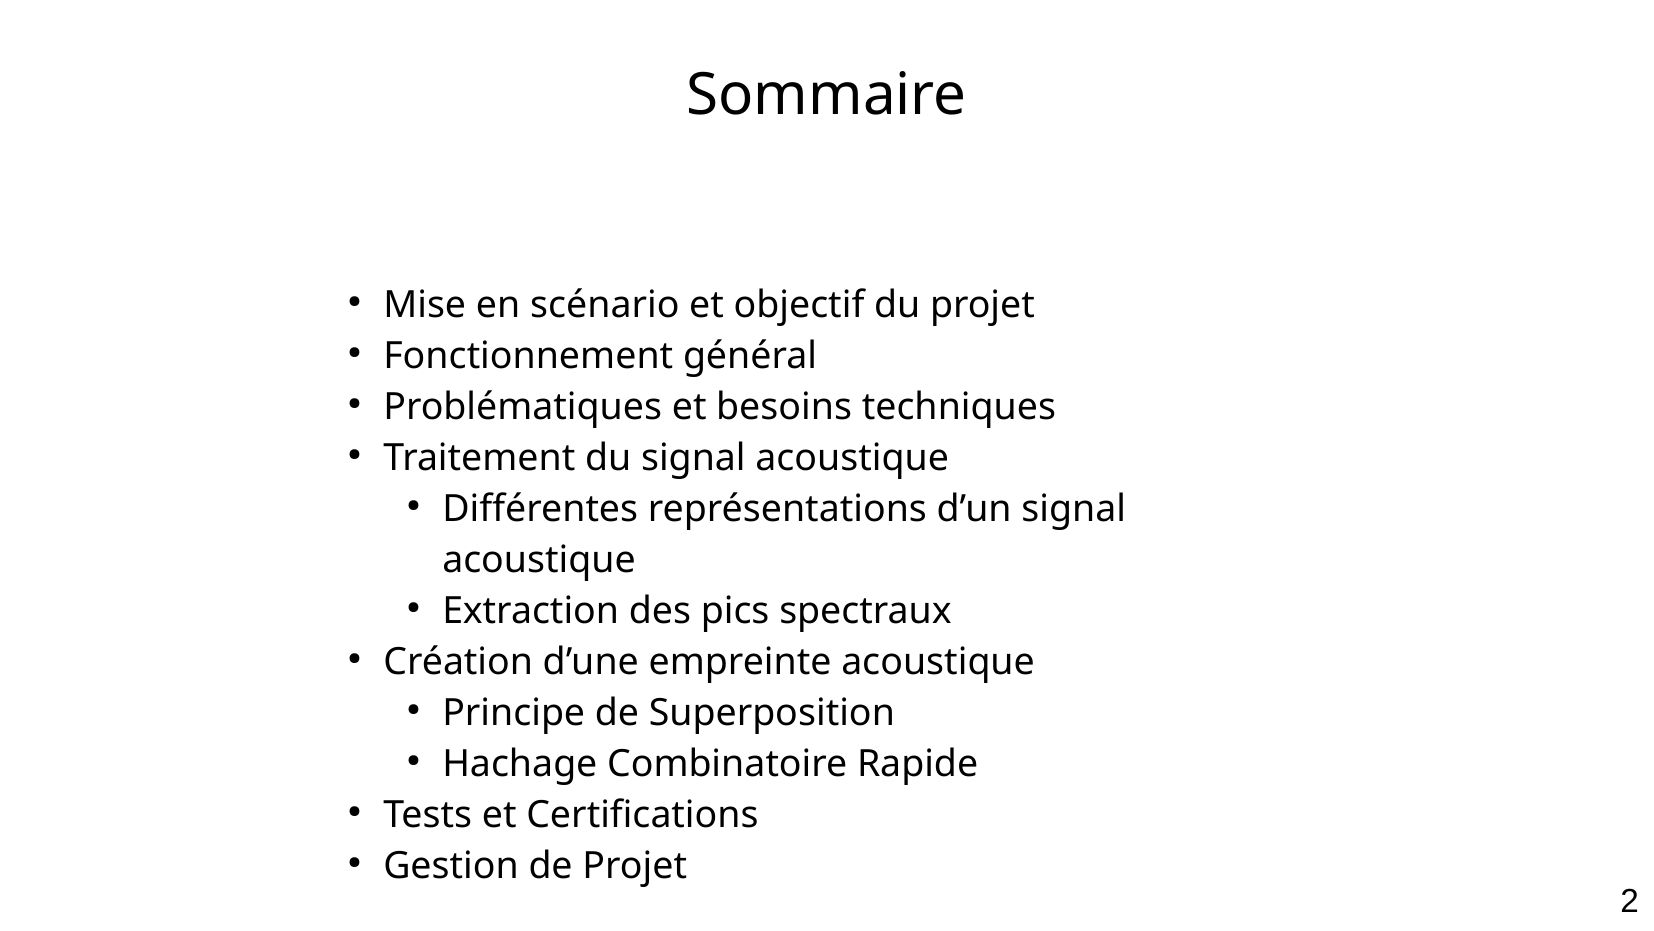

Sommaire
Mise en scénario et objectif du projet
Fonctionnement général
Problématiques et besoins techniques
Traitement du signal acoustique
Différentes représentations d’un signal acoustique
Extraction des pics spectraux
Création d’une empreinte acoustique
Principe de Superposition
Hachage Combinatoire Rapide
Tests et Certifications
Gestion de Projet